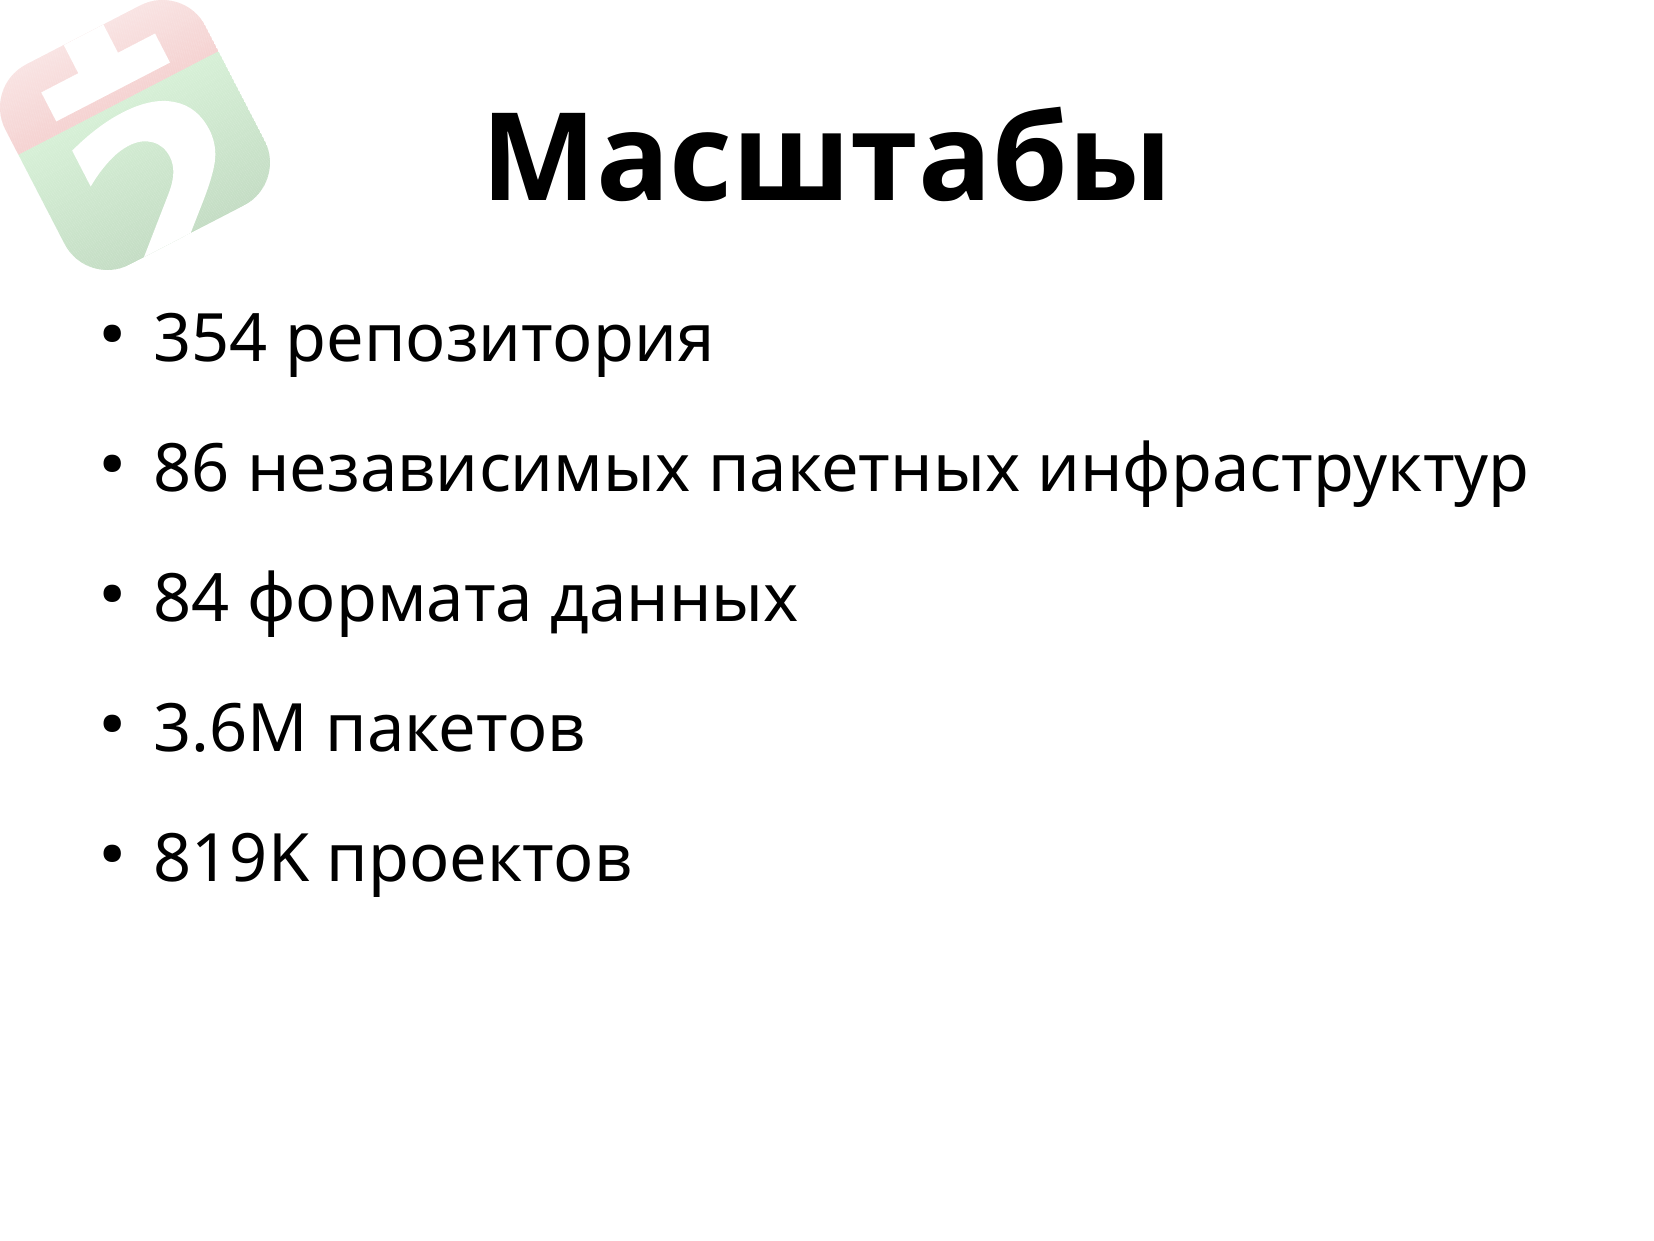

# Масштабы
354 репозитория
86 независимых пакетных инфраструктур
84 формата данных
3.6M пакетов
819K проектов